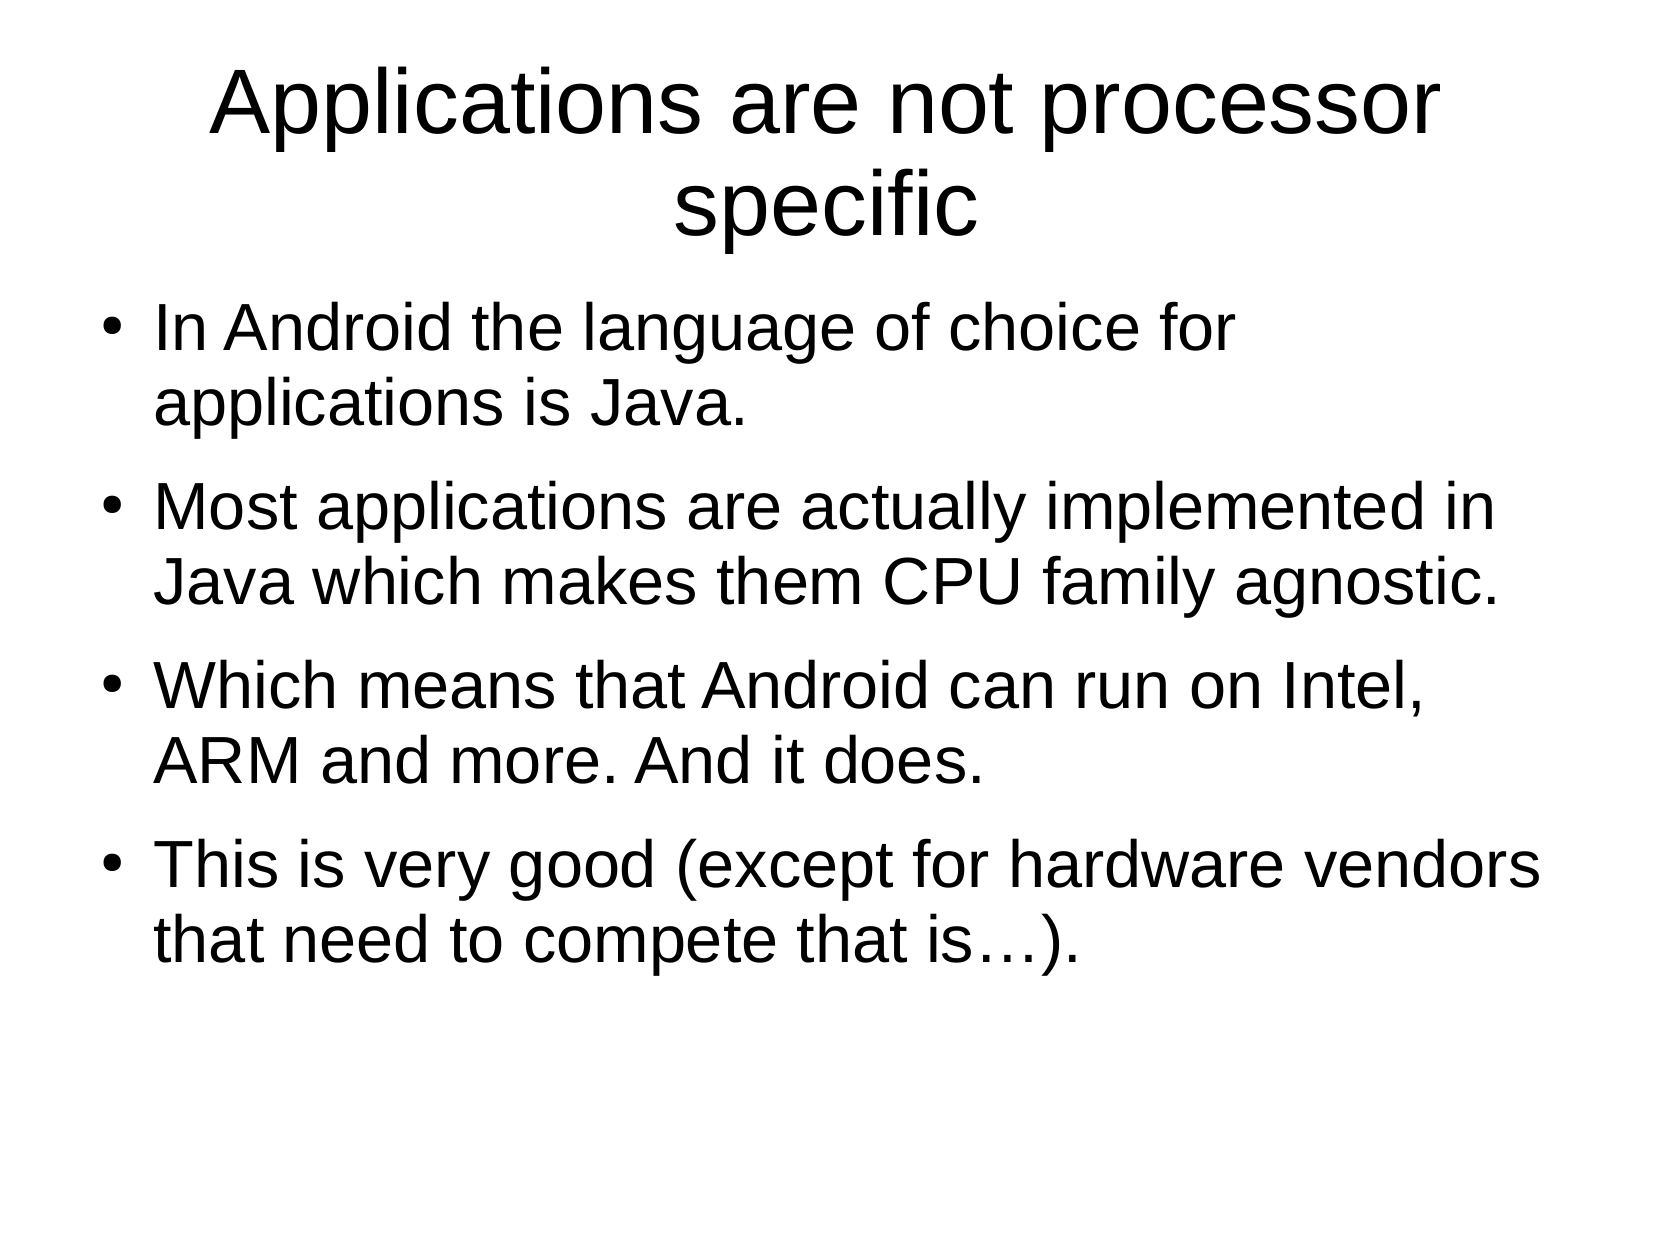

# Applications are not processor specific
In Android the language of choice for applications is Java.
Most applications are actually implemented in Java which makes them CPU family agnostic.
Which means that Android can run on Intel, ARM and more. And it does.
This is very good (except for hardware vendors that need to compete that is…).